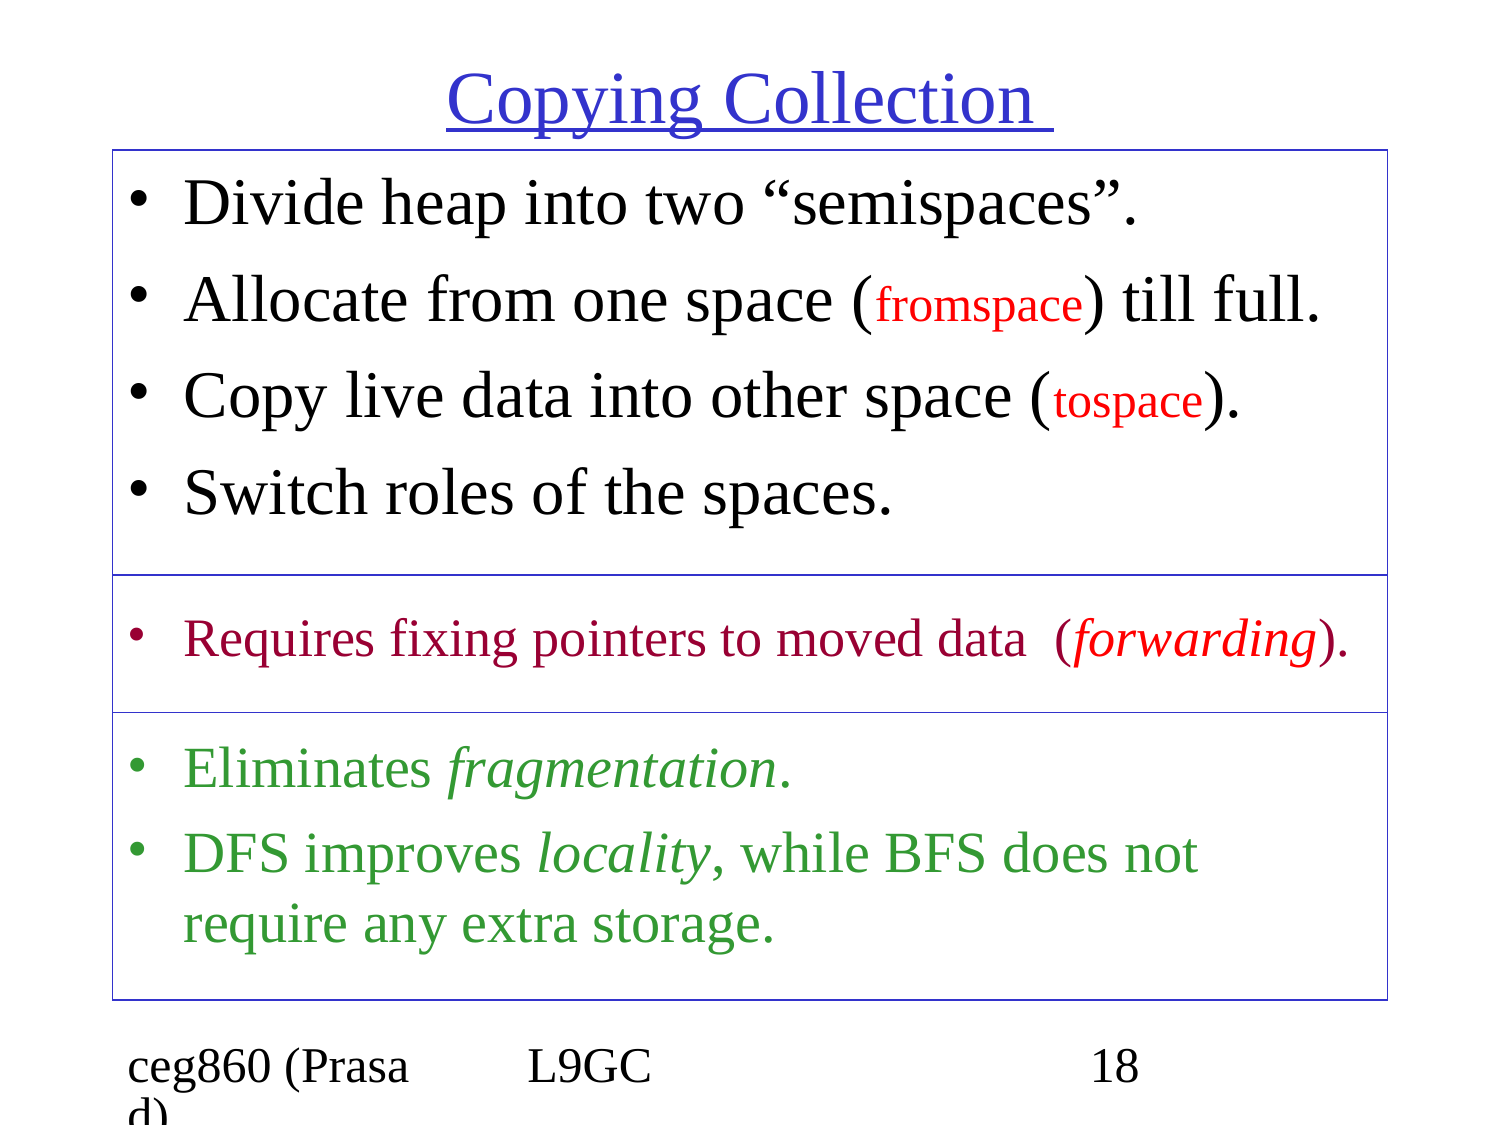

# Copying Collection
Divide heap into two “semispaces”.
Allocate from one space (fromspace) till full.
Copy live data into other space (tospace).
Switch roles of the spaces.
Requires fixing pointers to moved data (forwarding).
Eliminates fragmentation.
DFS improves locality, while BFS does not require any extra storage.
ceg860 (Prasad)
L9GC
18